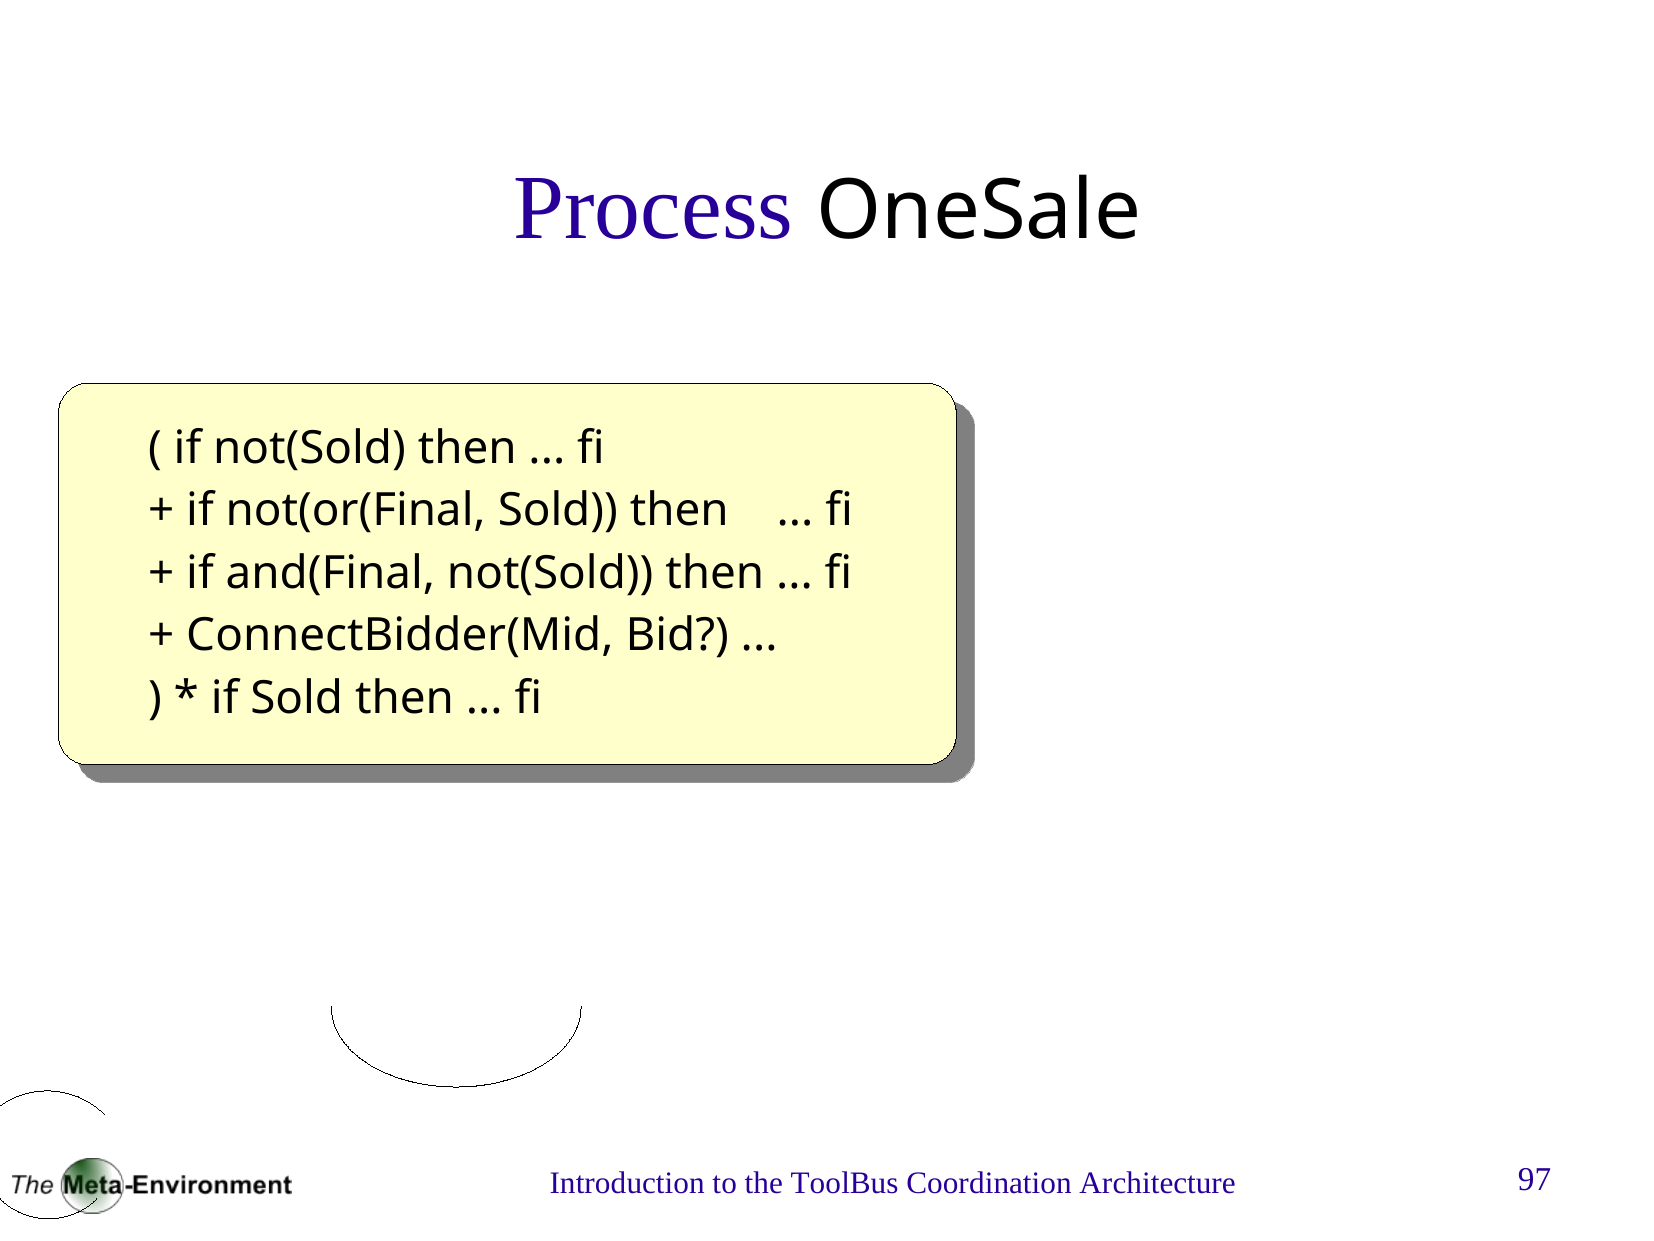

# Process OneSale
( if not(Sold) then ... fi
+ if not(or(Final, Sold)) then ... fi
+ if and(Final, not(Sold)) then ... fi
+ ConnectBidder(Mid, Bid?) ...
) * if Sold then ... fi